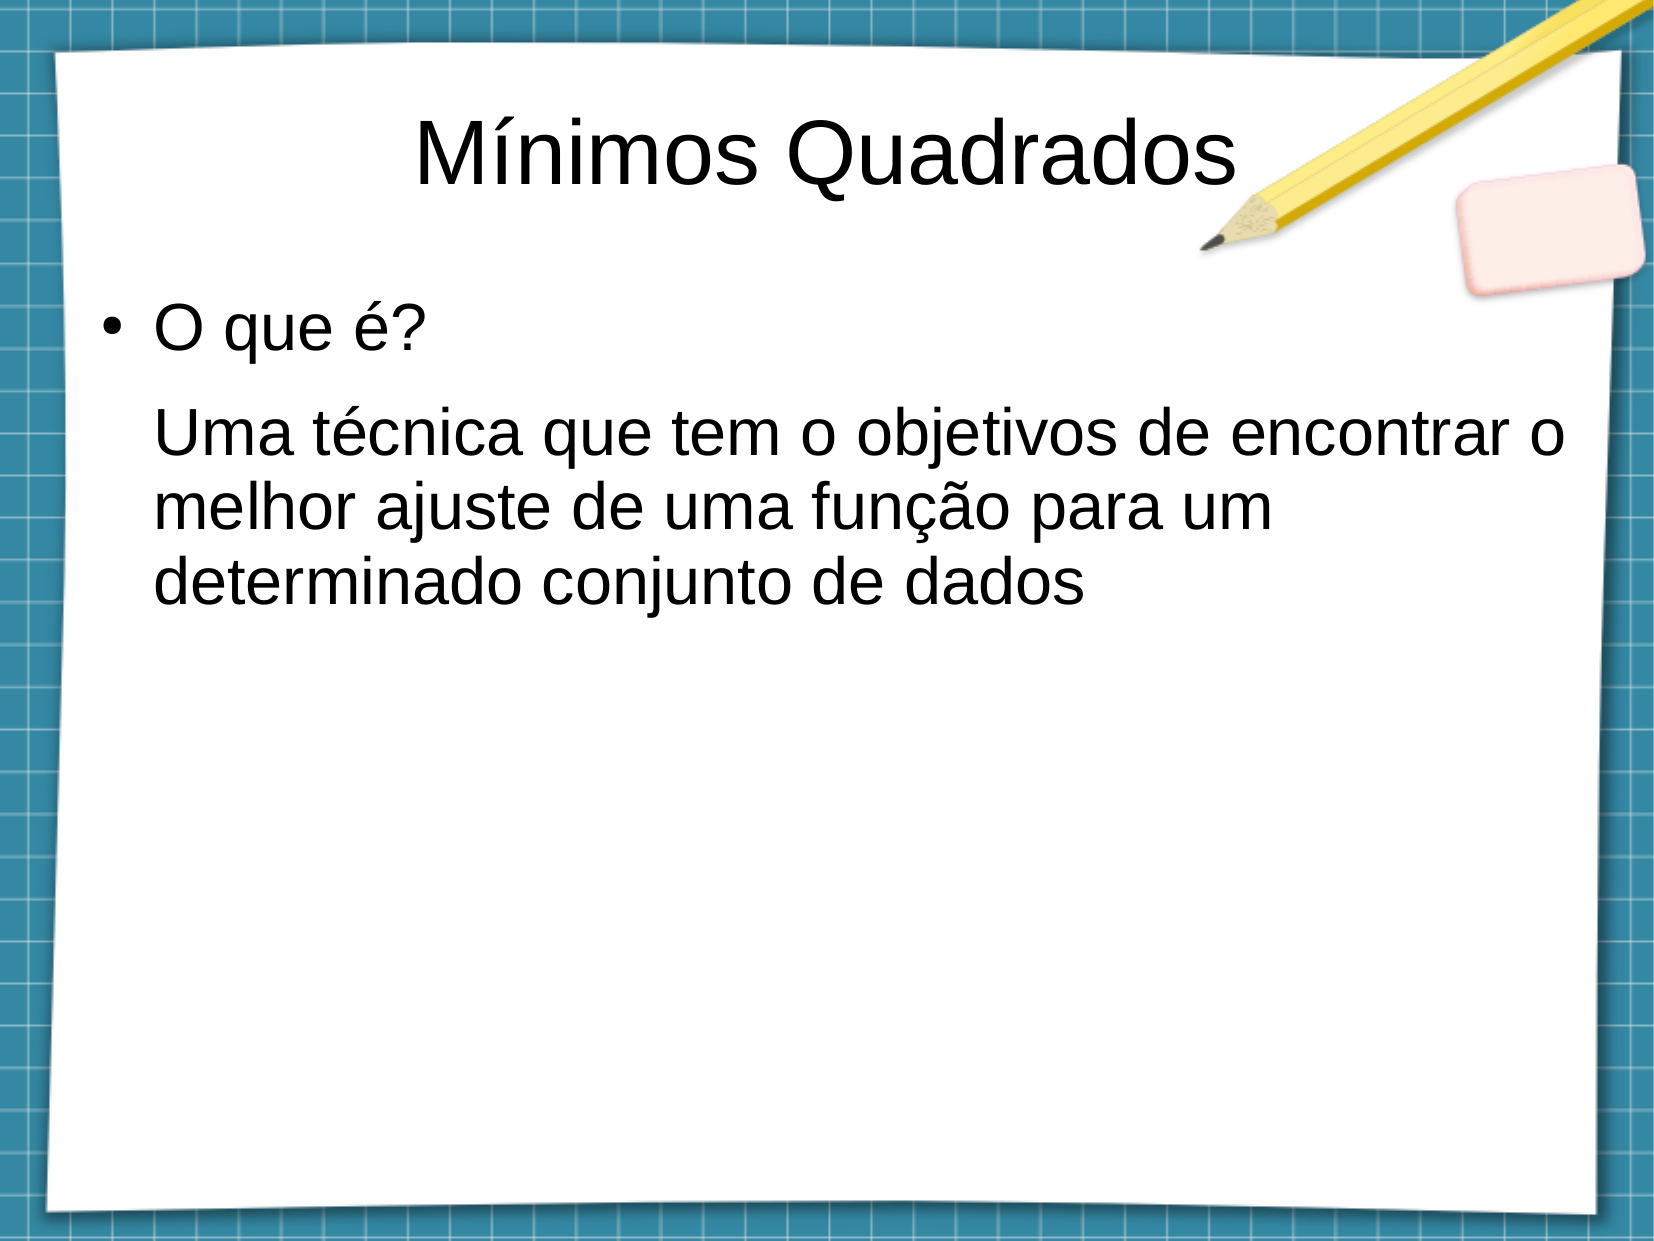

# Mínimos Quadrados
O que é?
Uma técnica que tem o objetivos de encontrar o melhor ajuste de uma função para um determinado conjunto de dados